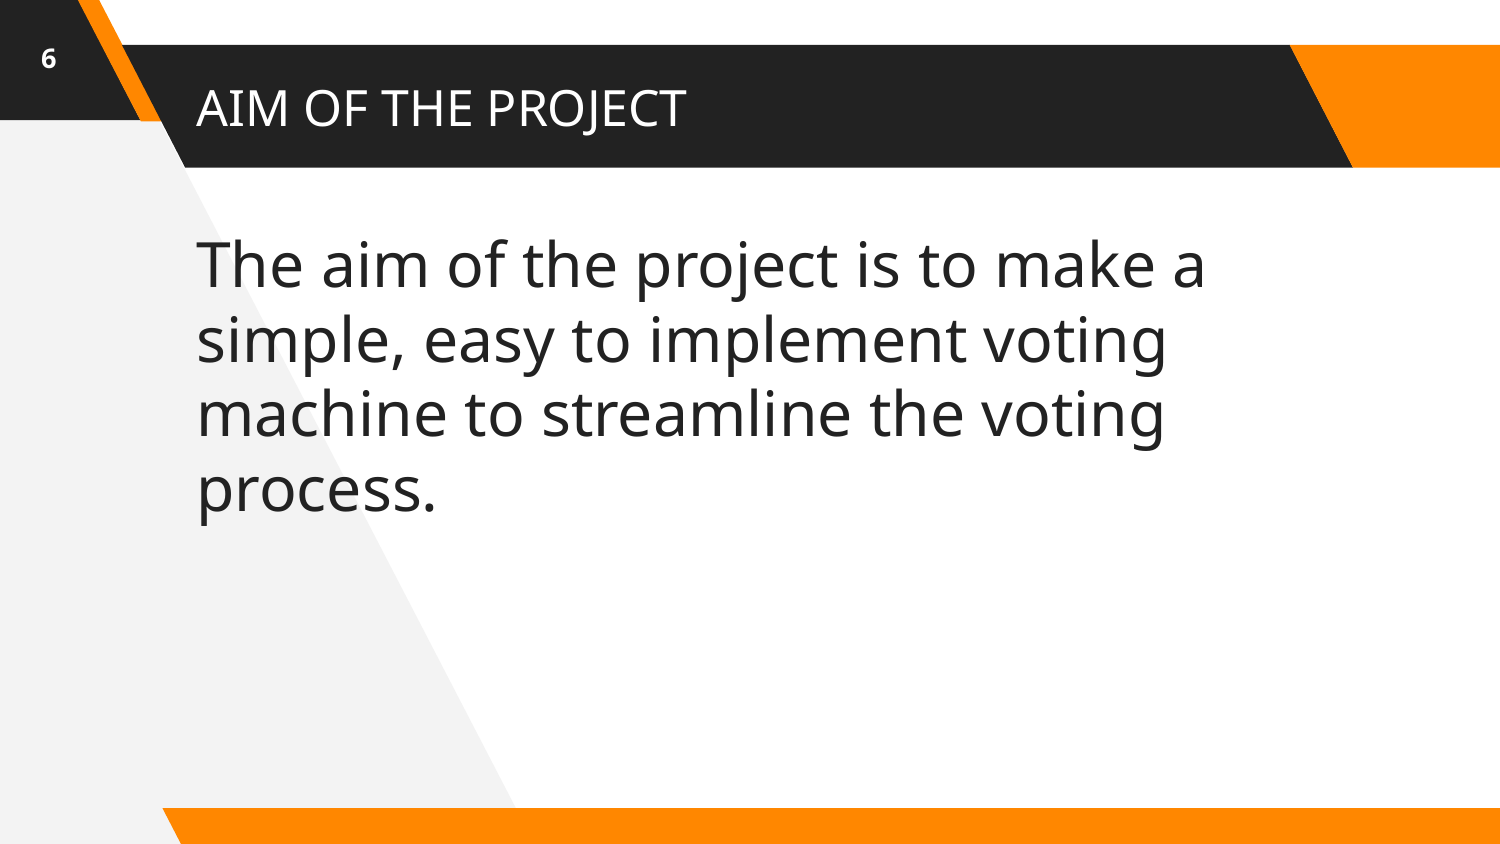

# AIM OF THE PROJECT
The aim of the project is to make a simple, easy to implement voting machine to streamline the voting process.